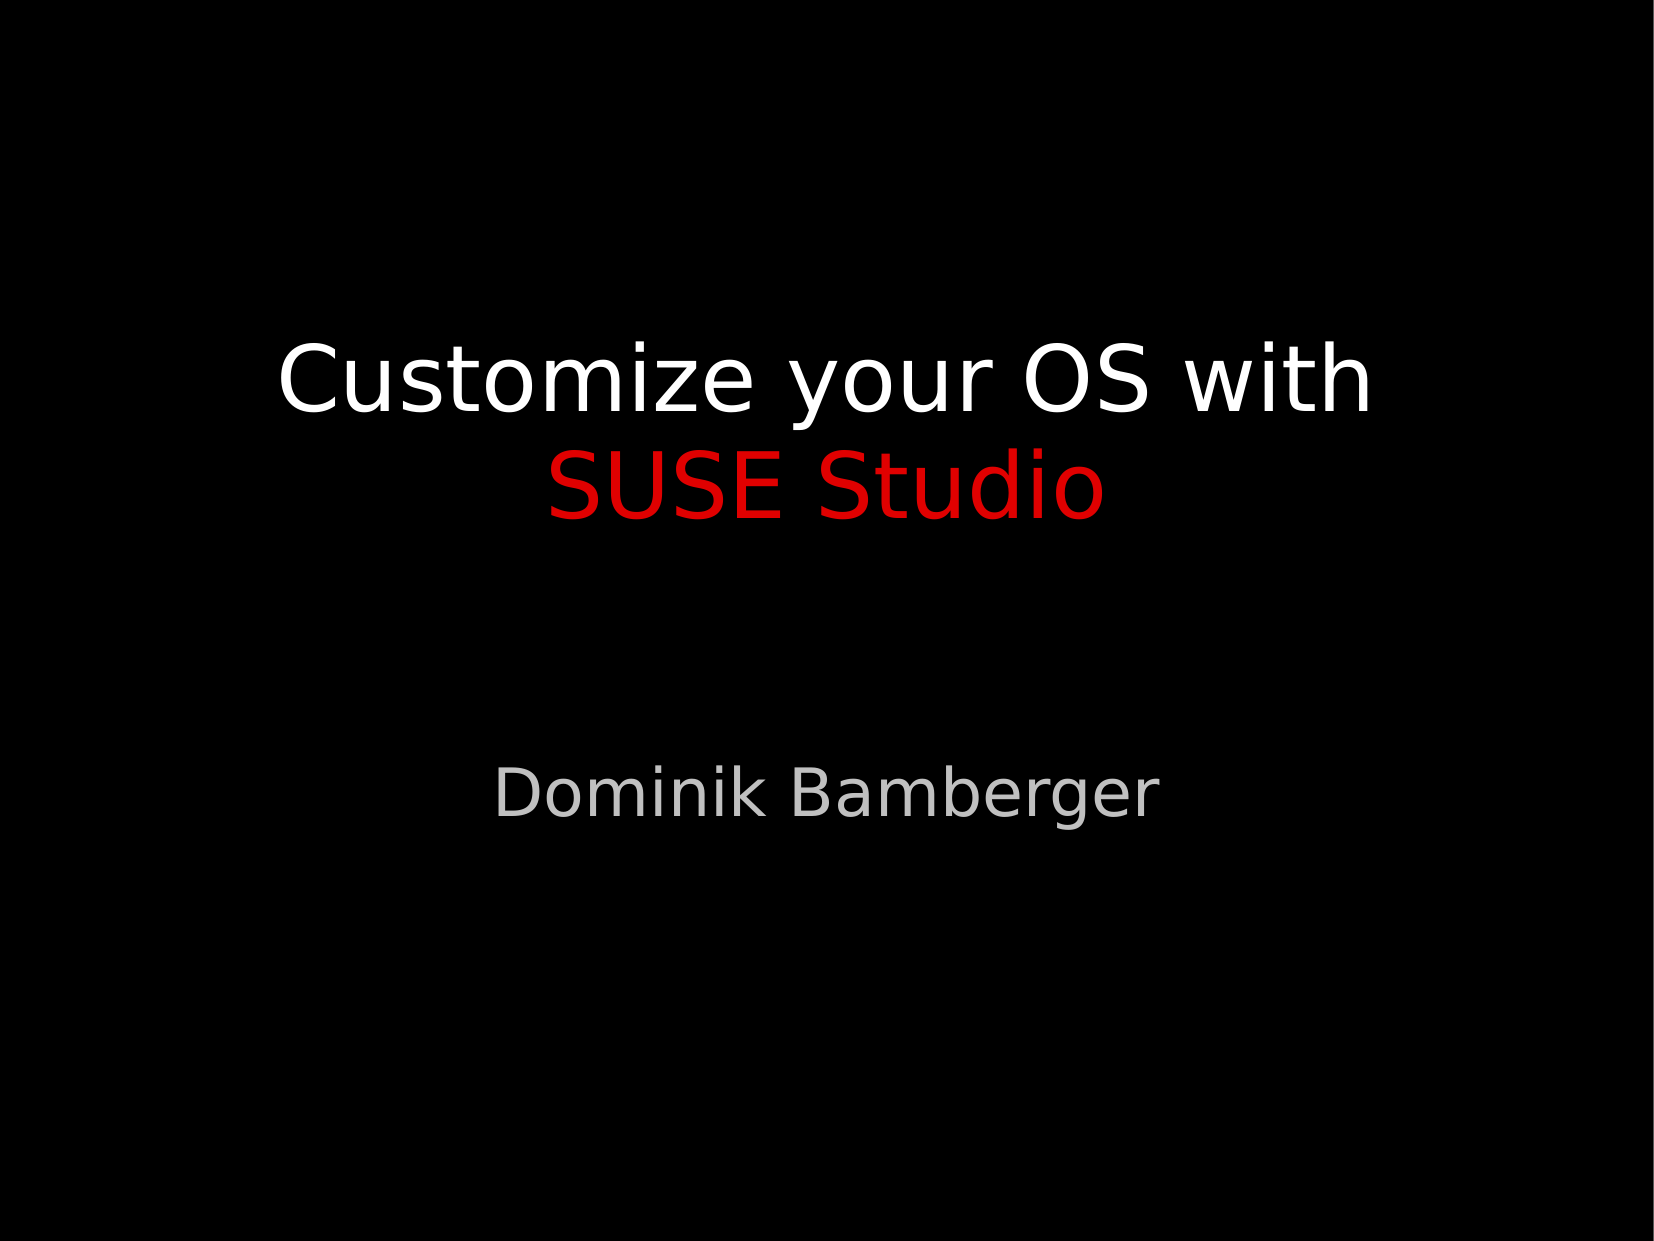

# Customize your OS with
SUSE Studio
Dominik Bamberger